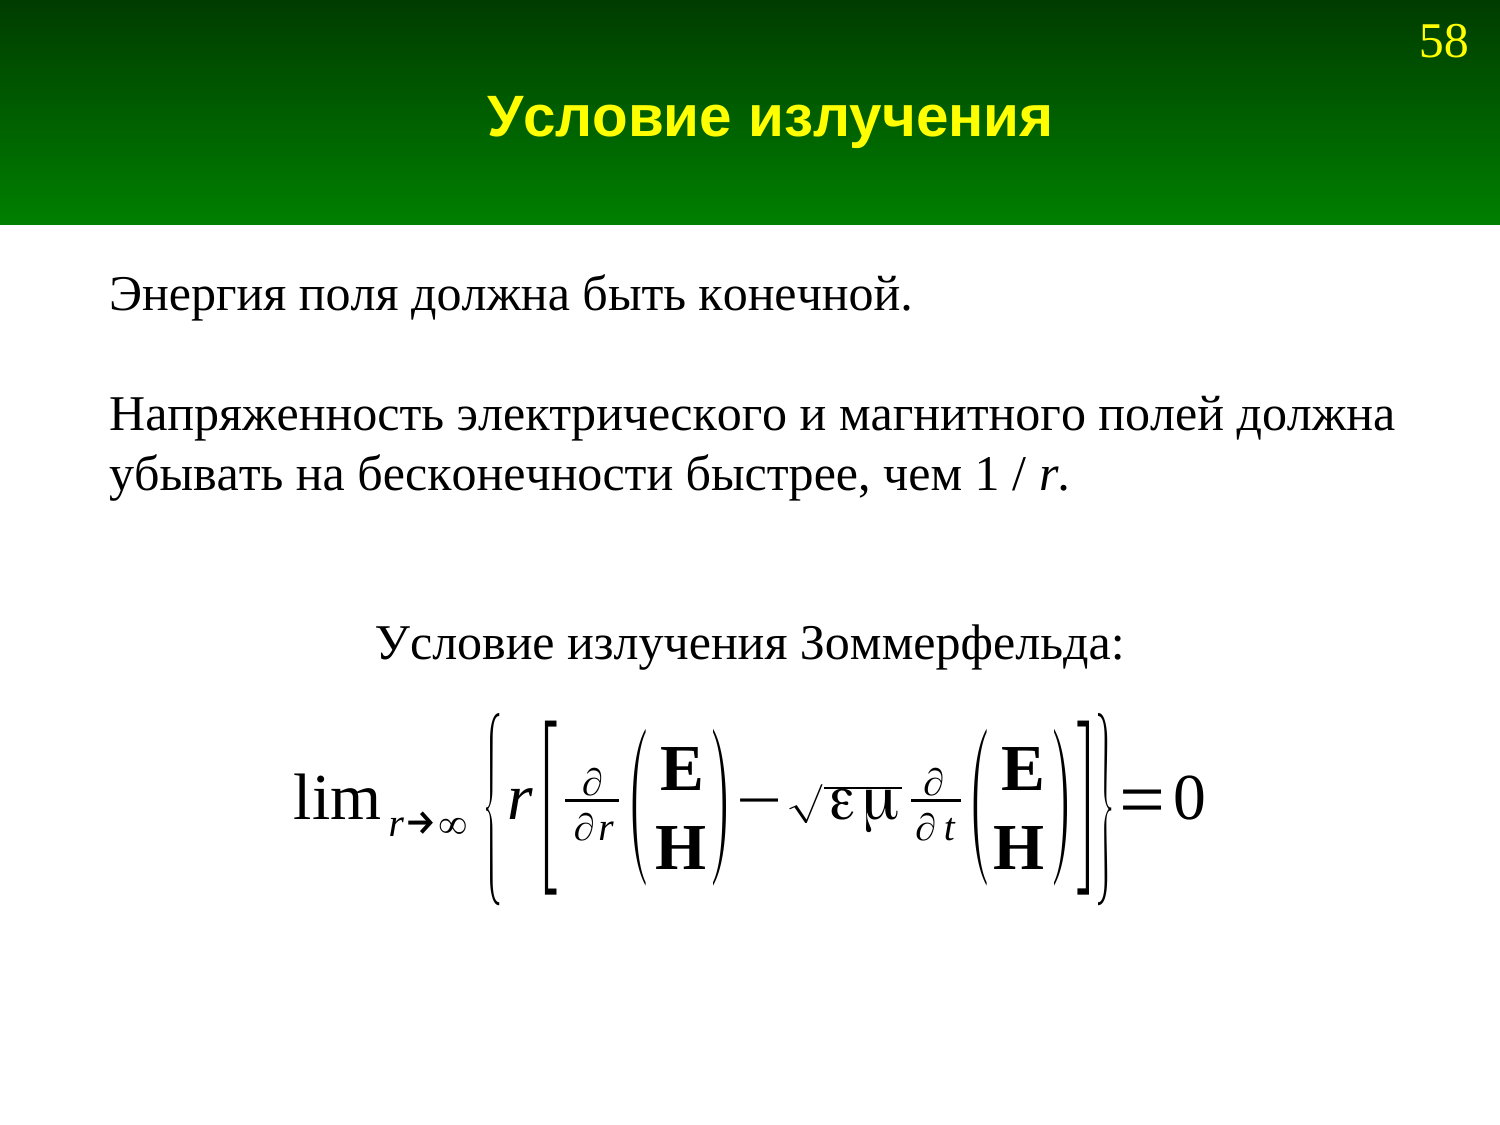

# Условие излучения
Энергия поля должна быть конечной.
Напряженность электрического и магнитного полей должна убывать на бесконечности быстрее, чем 1 / r.
Условие излучения Зоммерфельда: